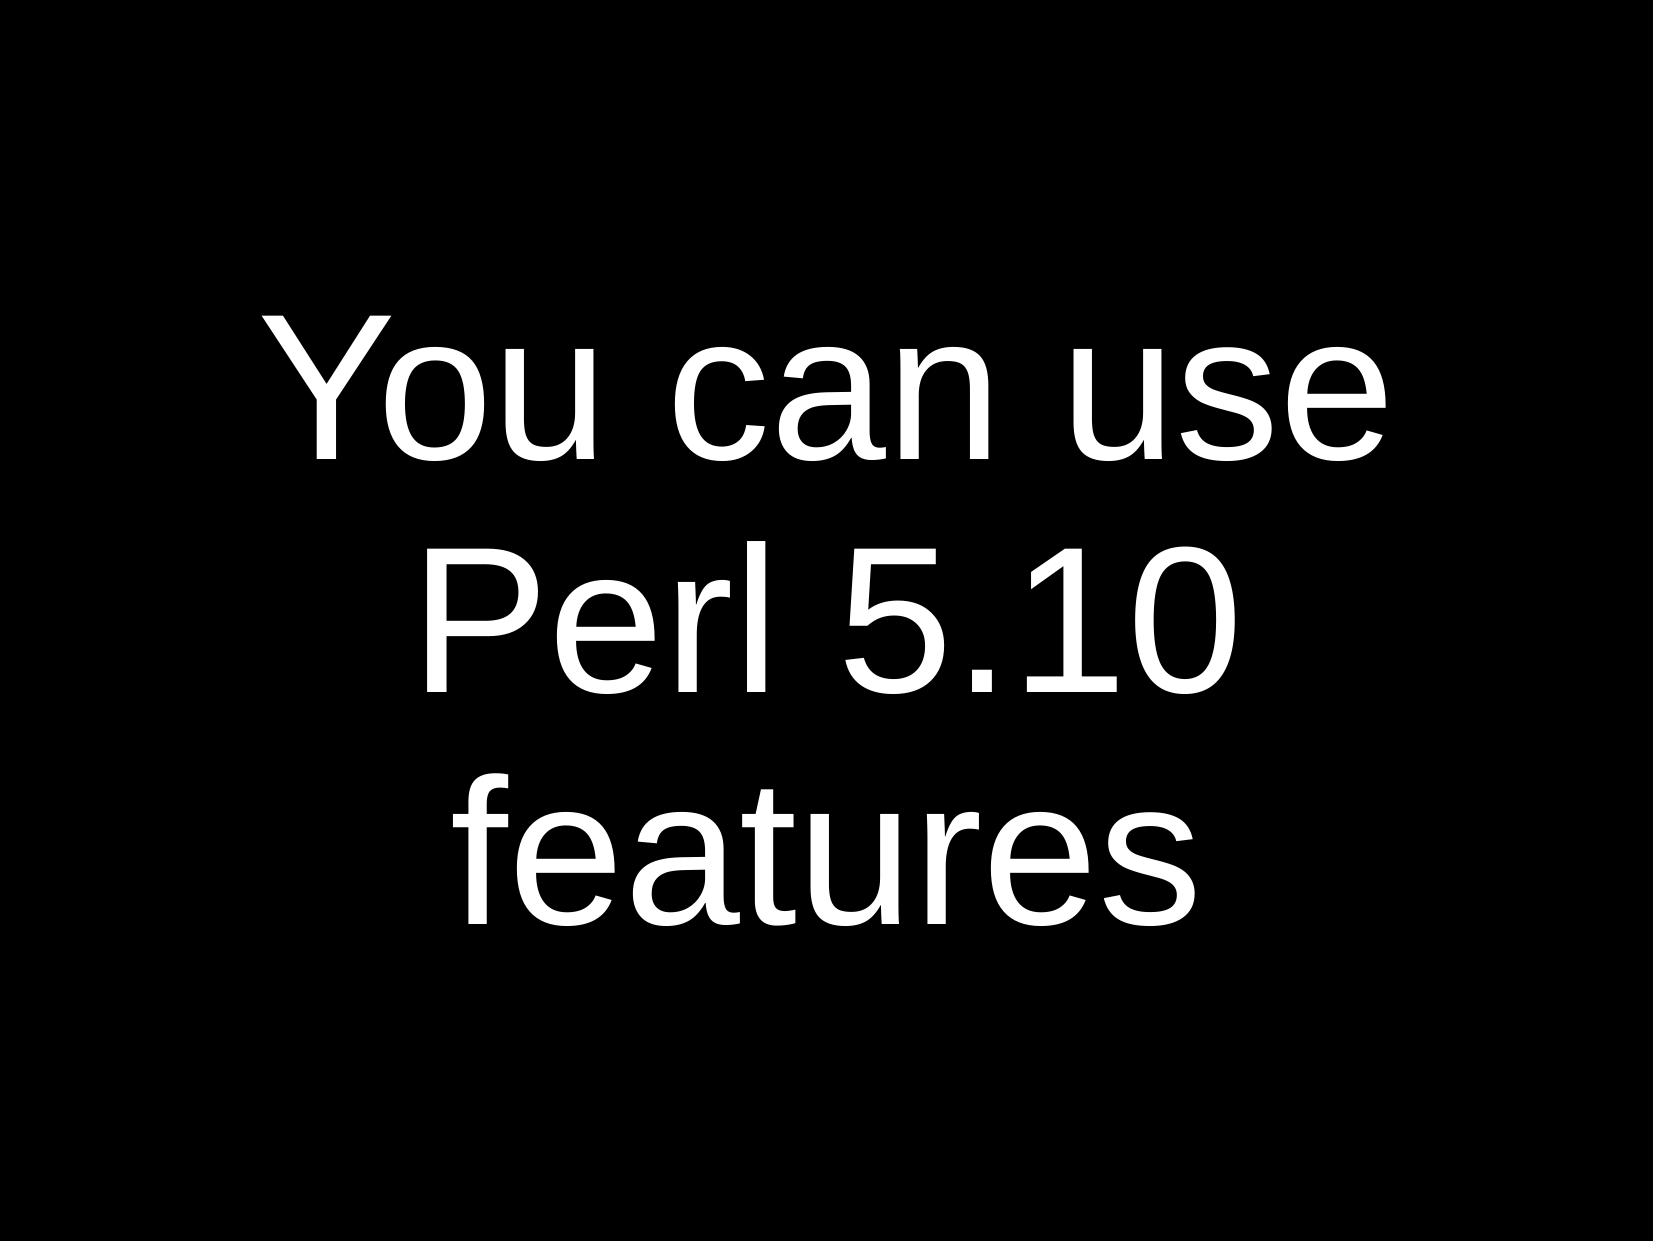

# You can use Perl 5.10 features